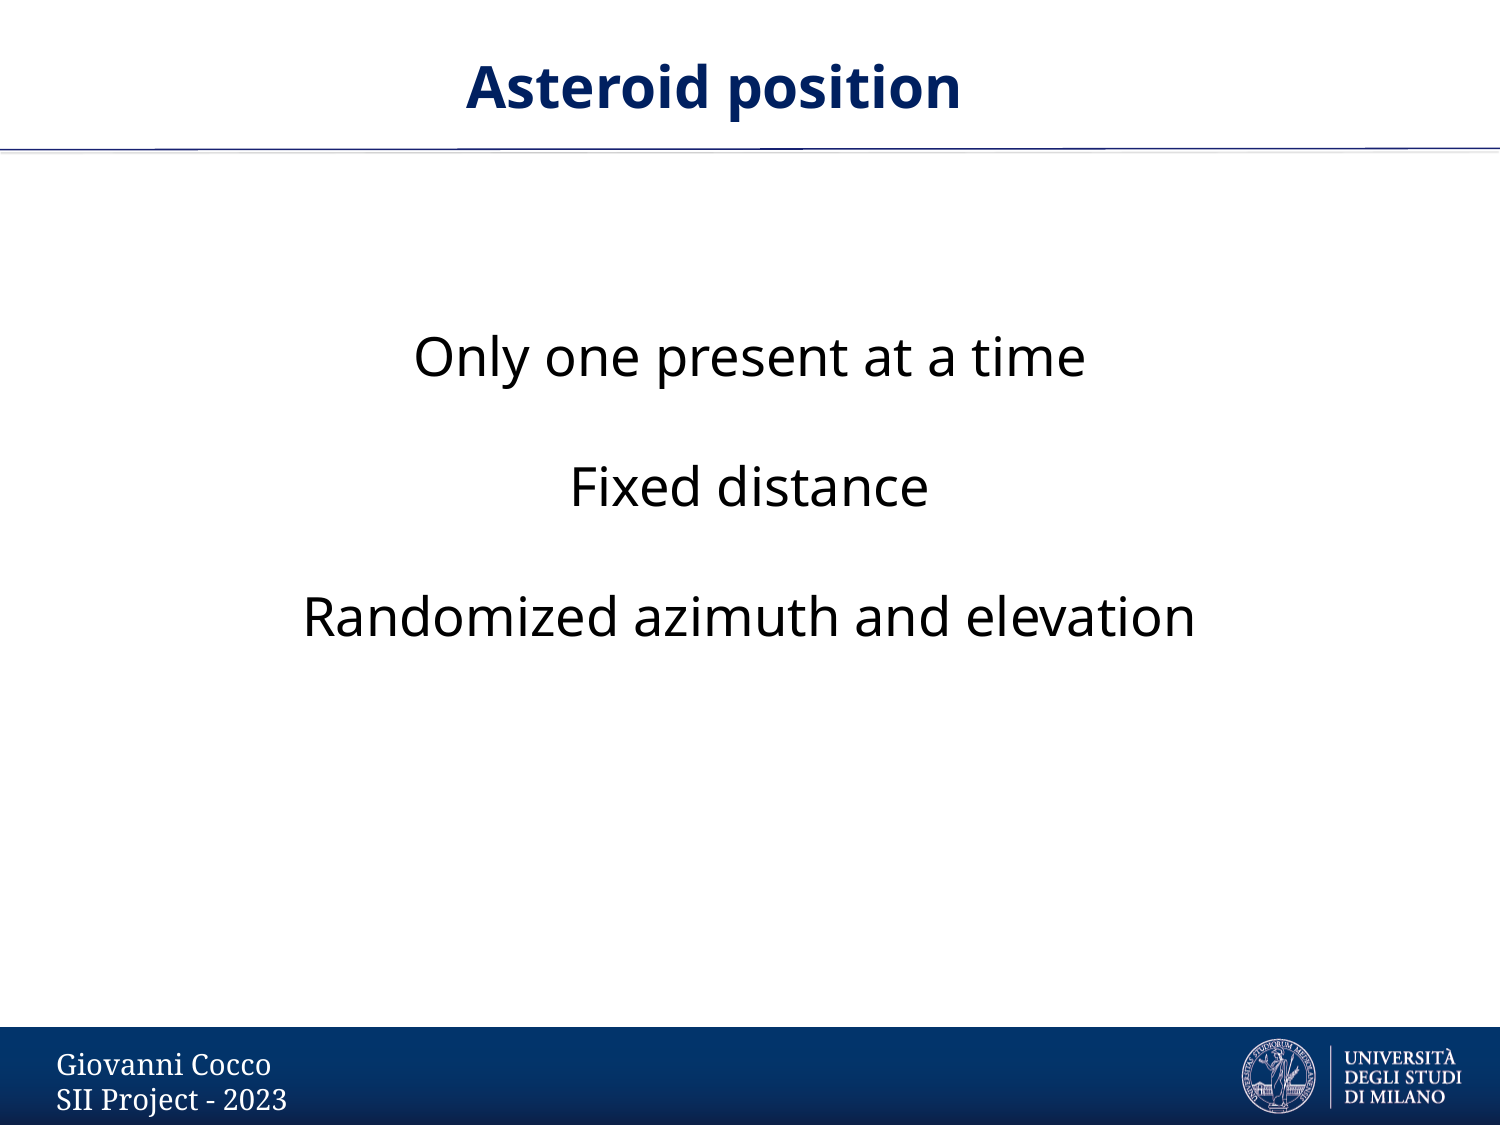

Asteroid position
Only one present at a time
Fixed distance
Randomized azimuth and elevation